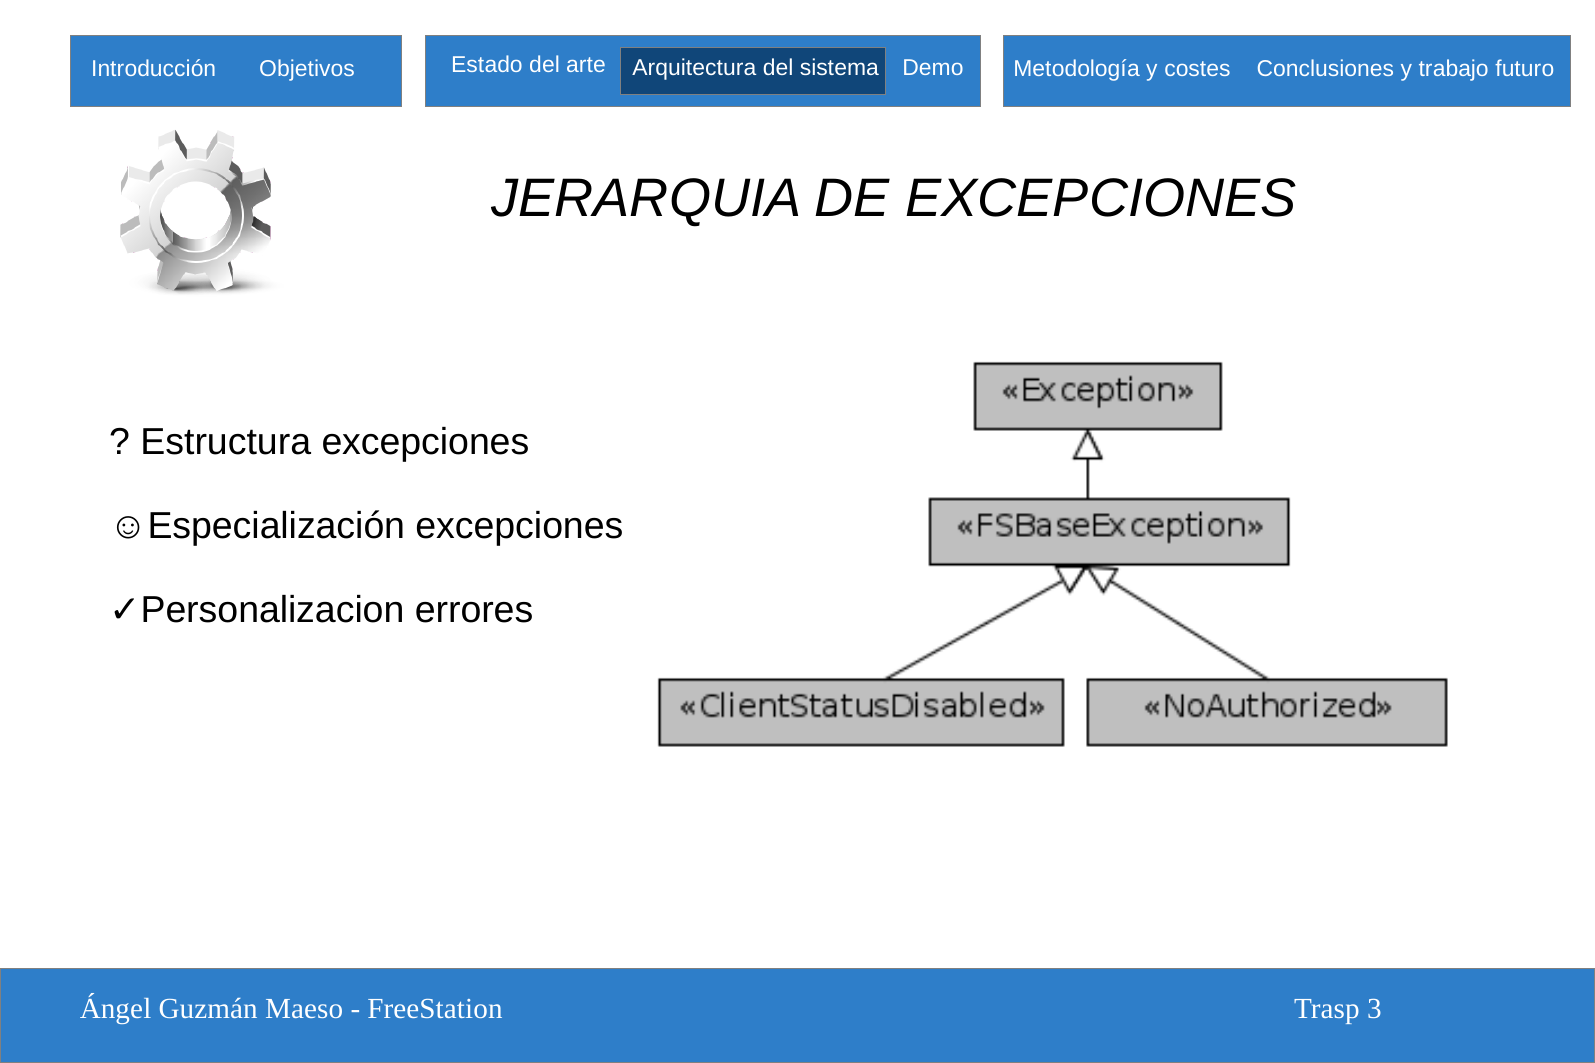

Metodología y costes
Conclusiones y trabajo futuro
Introducción
# Objetivos
Estado del arte
Estado del arte
Arquitectura del sistema
Arquitectura del sistema
Demo
Demo
JERARQUIA DE EXCEPCIONES
? Estructura excepciones
☺Especialización excepciones
✓Personalizacion errores
3